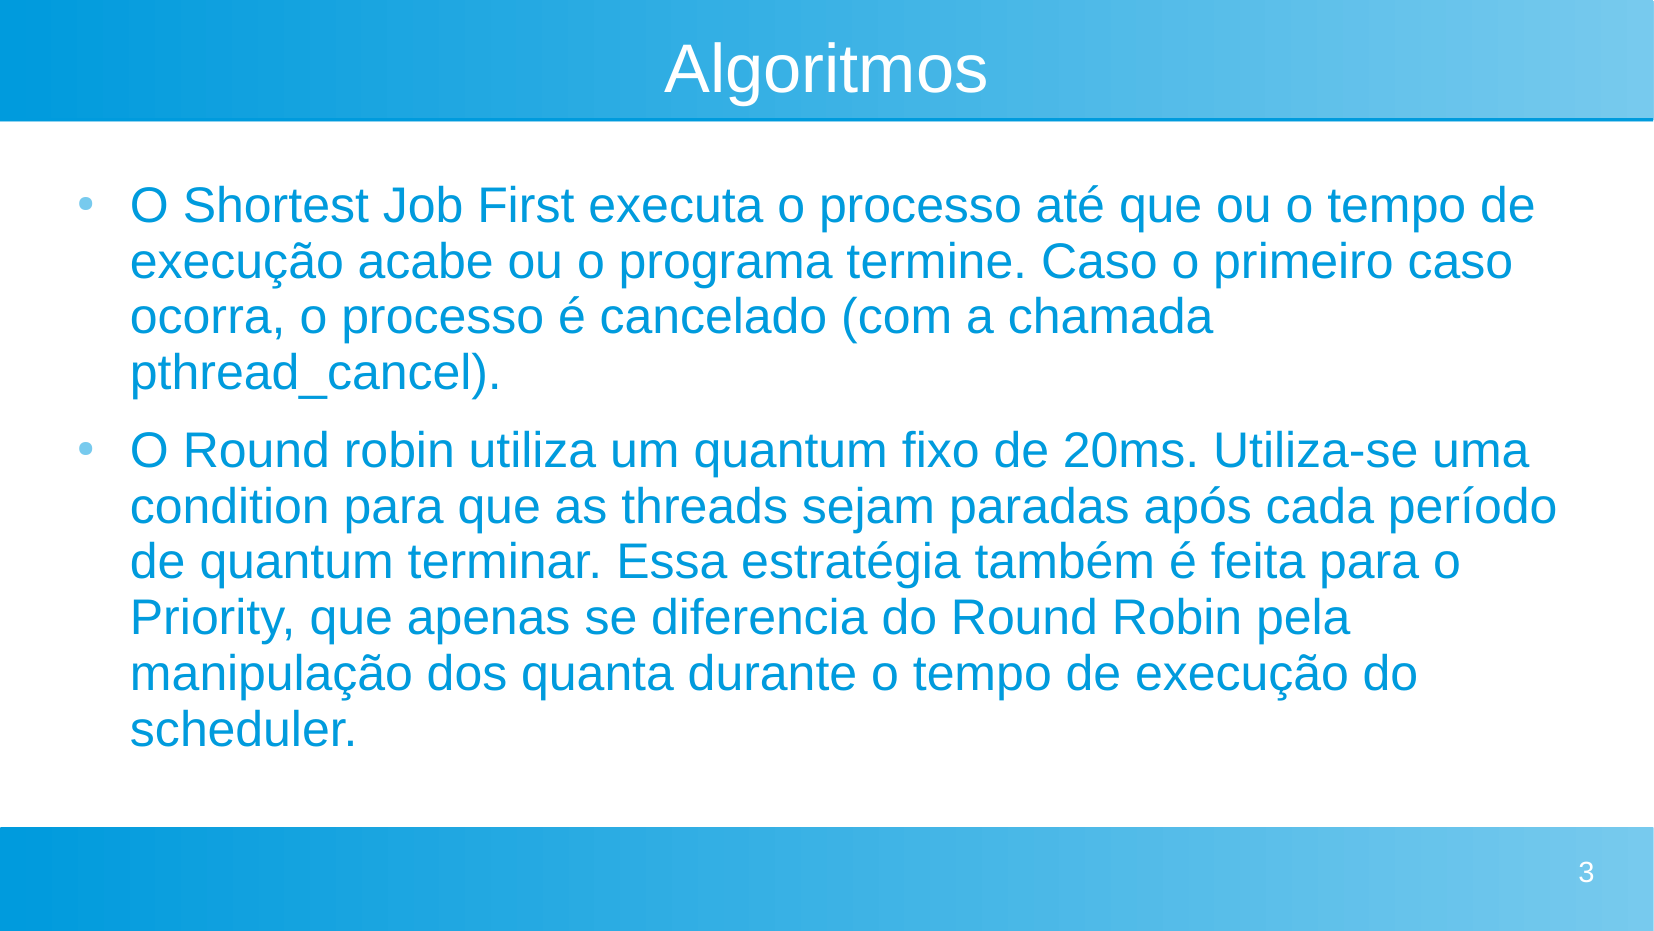

# Algoritmos
O Shortest Job First executa o processo até que ou o tempo de execução acabe ou o programa termine. Caso o primeiro caso ocorra, o processo é cancelado (com a chamada pthread_cancel).
O Round robin utiliza um quantum fixo de 20ms. Utiliza-se uma condition para que as threads sejam paradas após cada período de quantum terminar. Essa estratégia também é feita para o Priority, que apenas se diferencia do Round Robin pela manipulação dos quanta durante o tempo de execução do scheduler.
3